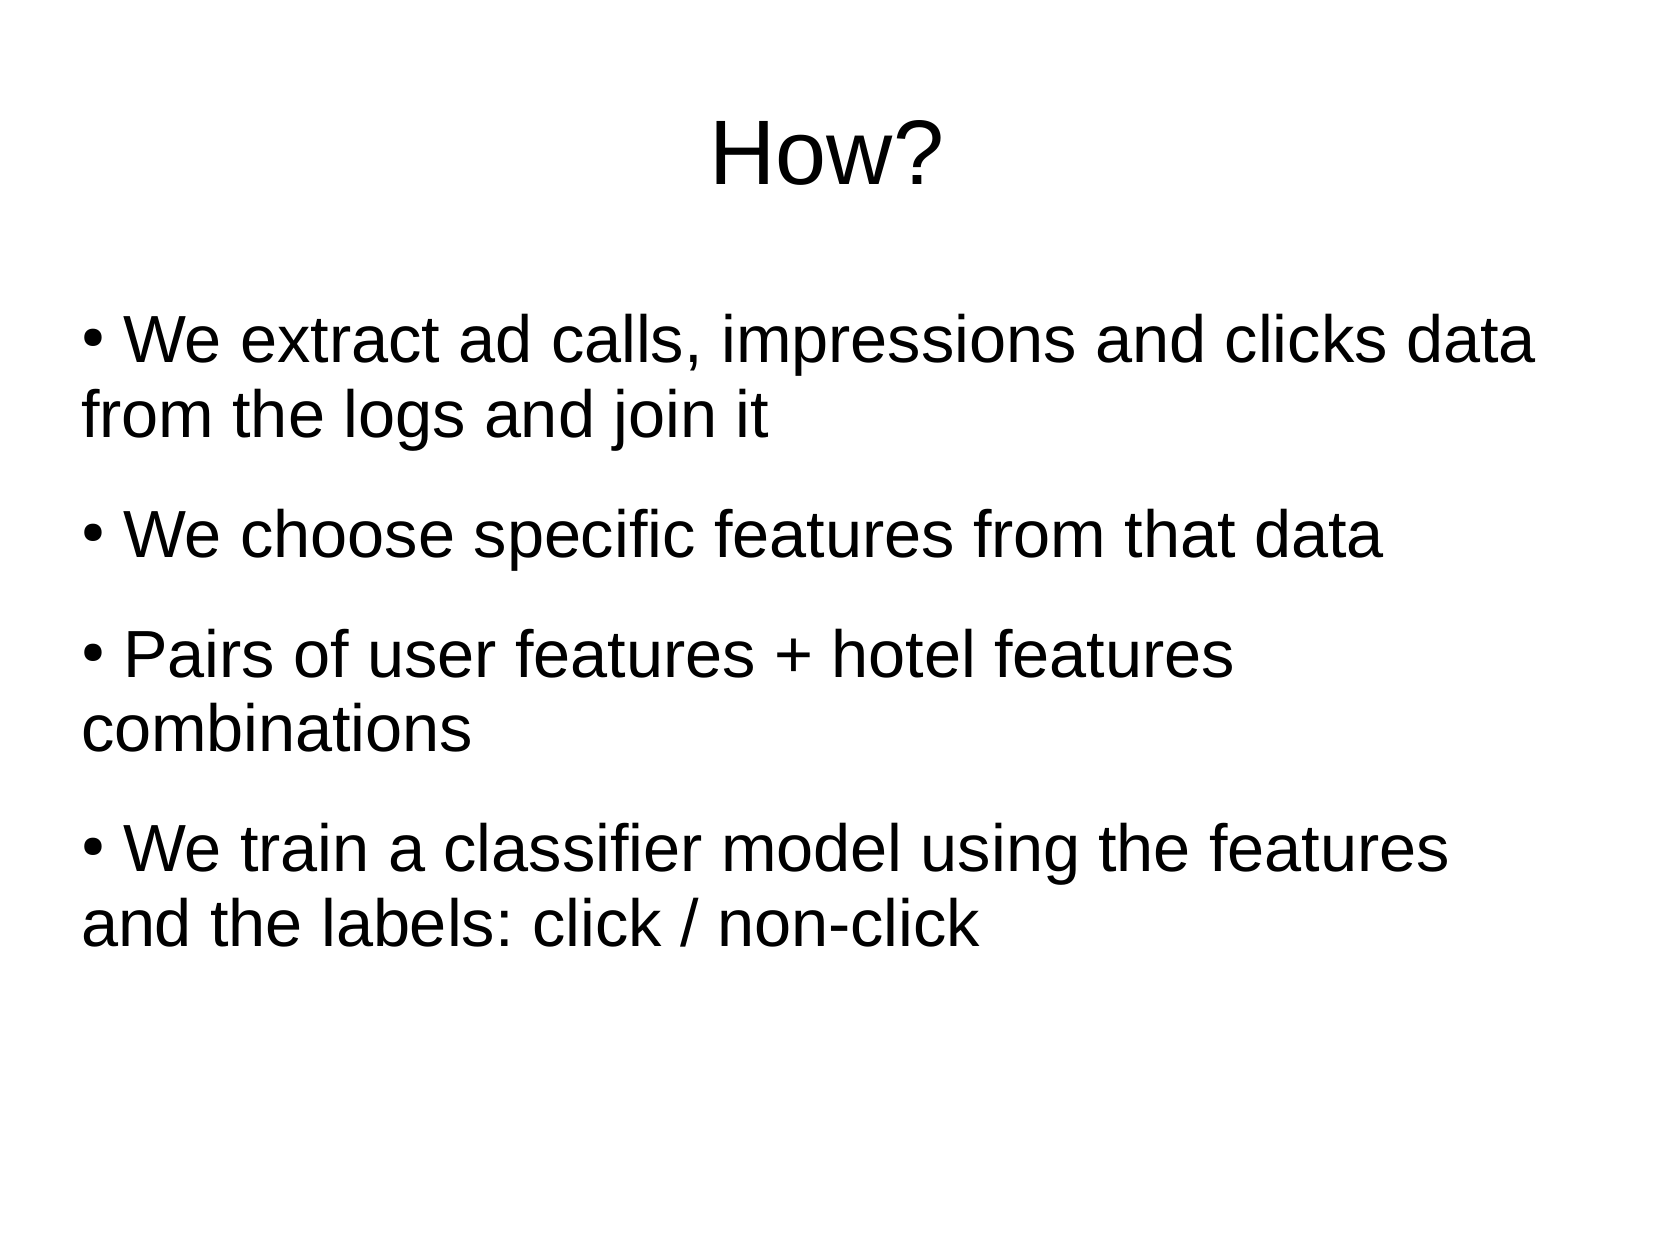

# How?
 We extract ad calls, impressions and clicks data from the logs and join it
 We choose specific features from that data
 Pairs of user features + hotel features combinations
 We train a classifier model using the features and the labels: click / non-click